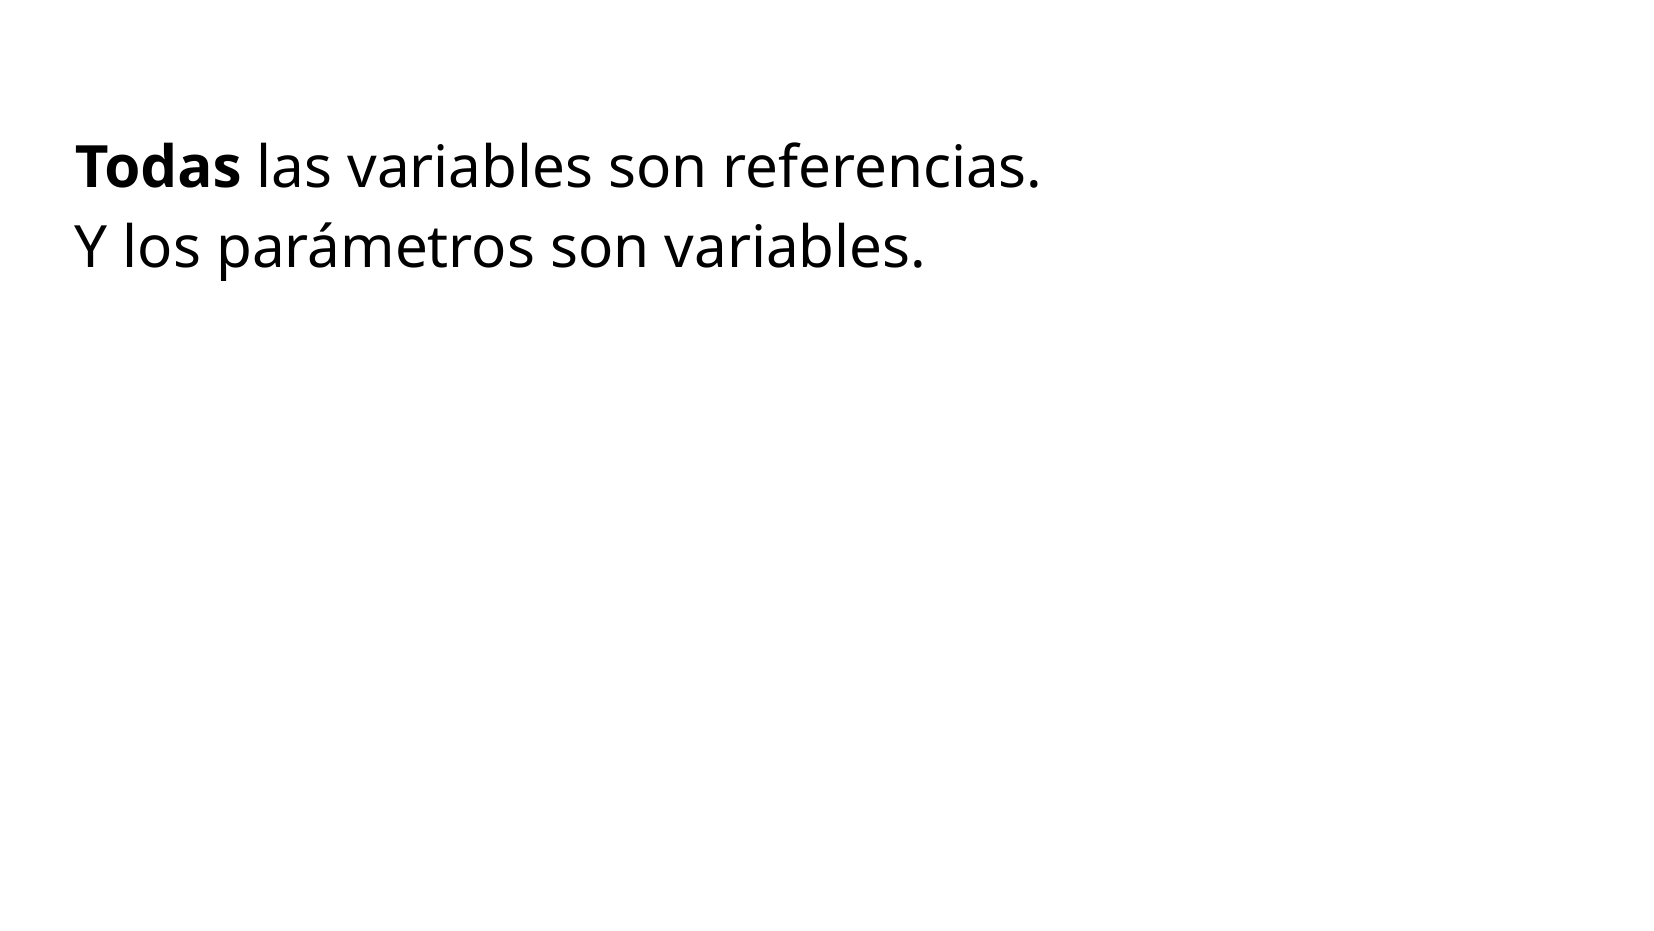

Todas las variables son referencias.
Y los parámetros son variables.